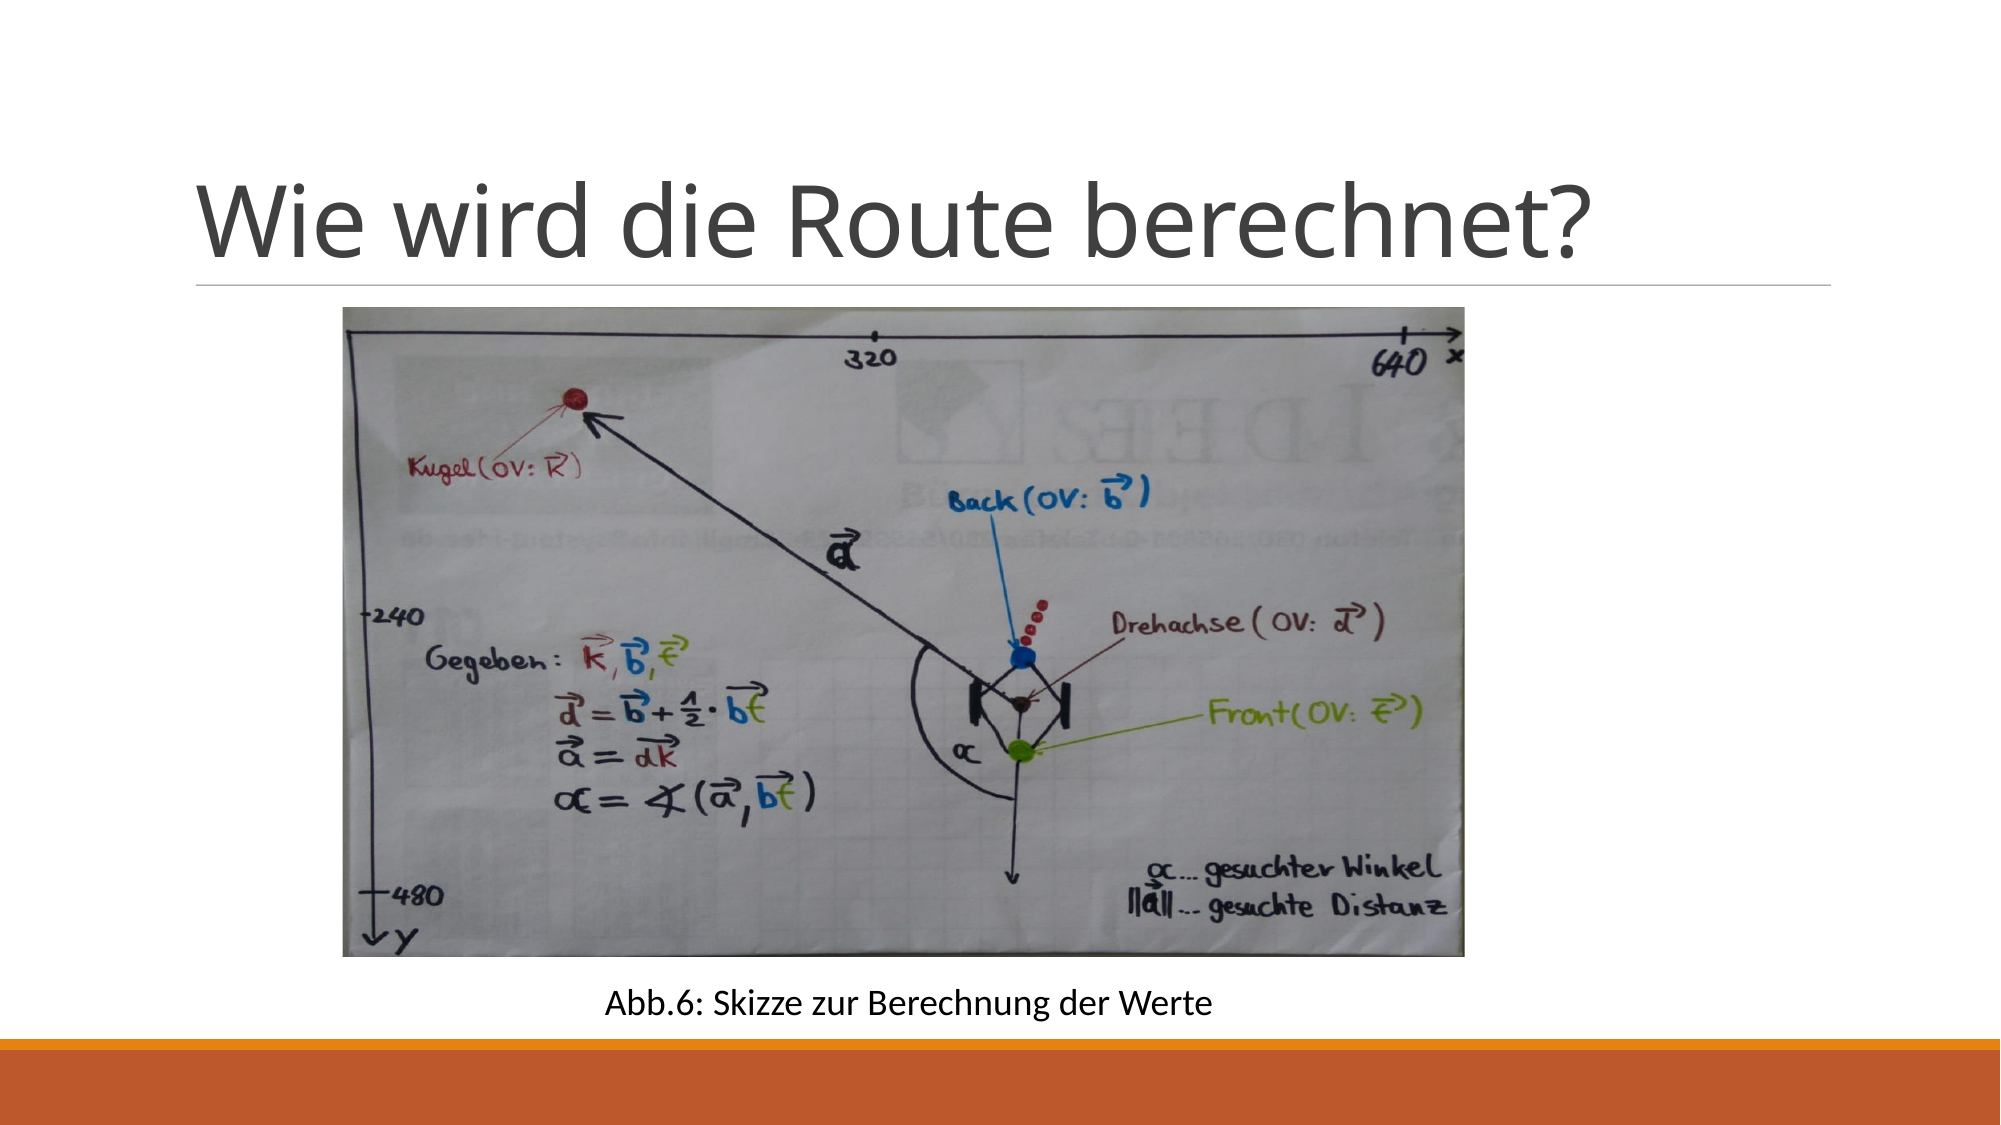

# Wie wird die Route berechnet?
Abb.6: Skizze zur Berechnung der Werte